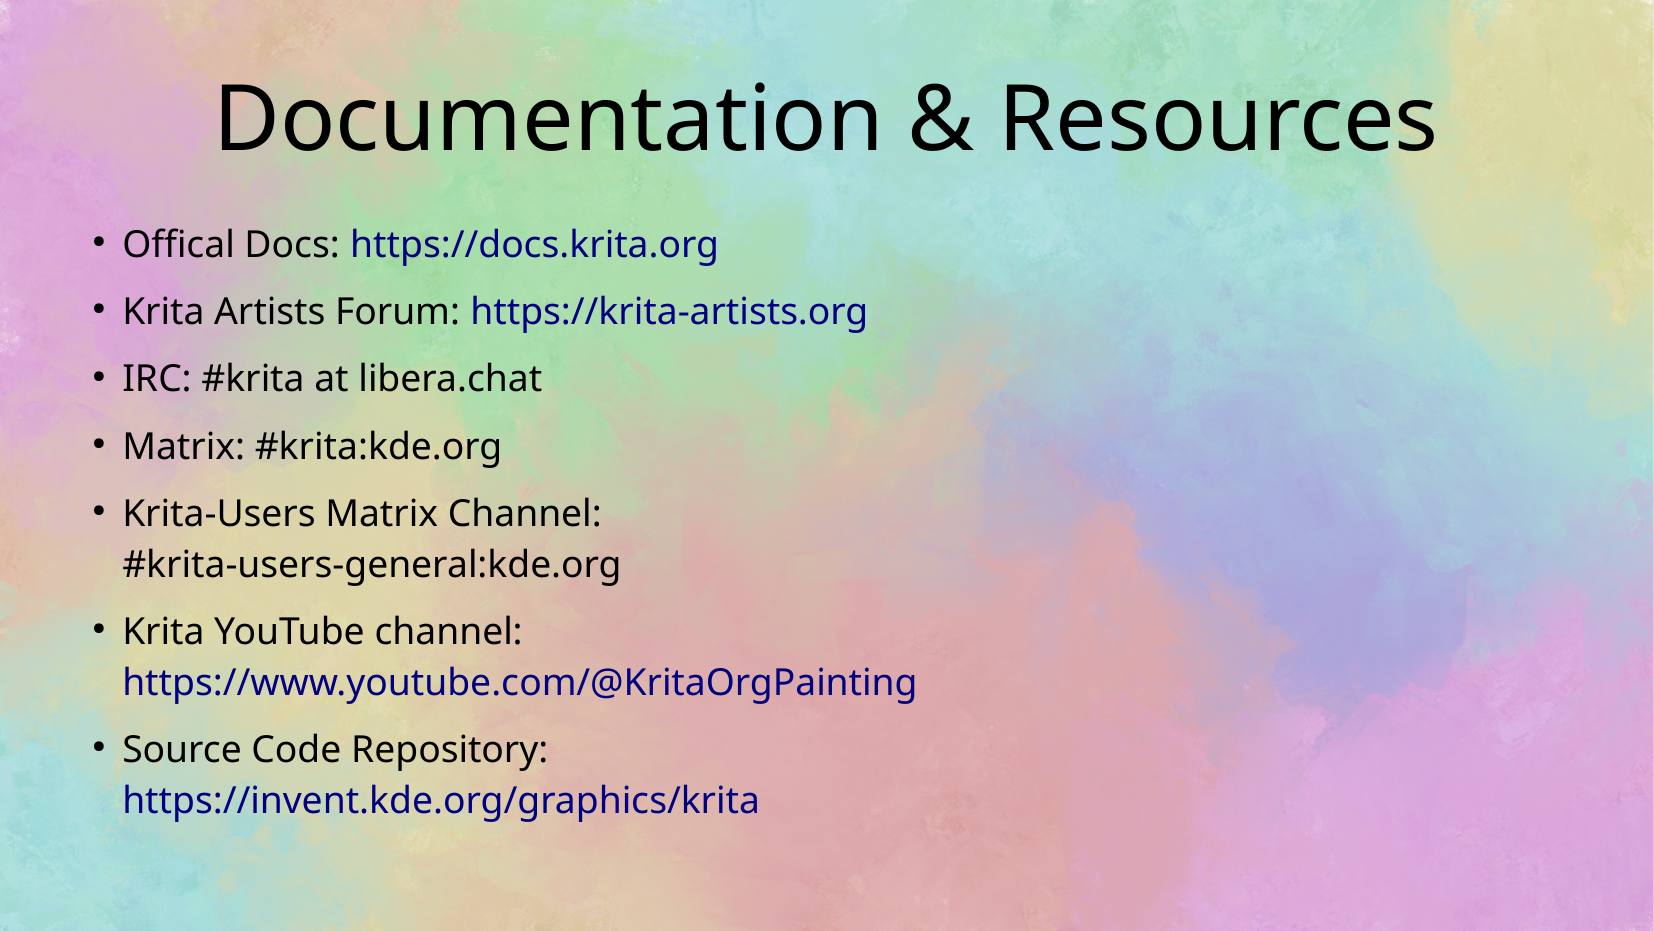

# Documentation & Resources
Offical Docs: https://docs.krita.org
Krita Artists Forum: https://krita-artists.org
IRC: #krita at libera.chat
Matrix: #krita:kde.org
Krita-Users Matrix Channel:
#krita-users-general:kde.org
Krita YouTube channel:
https://www.youtube.com/@KritaOrgPainting
Source Code Repository:
https://invent.kde.org/graphics/krita